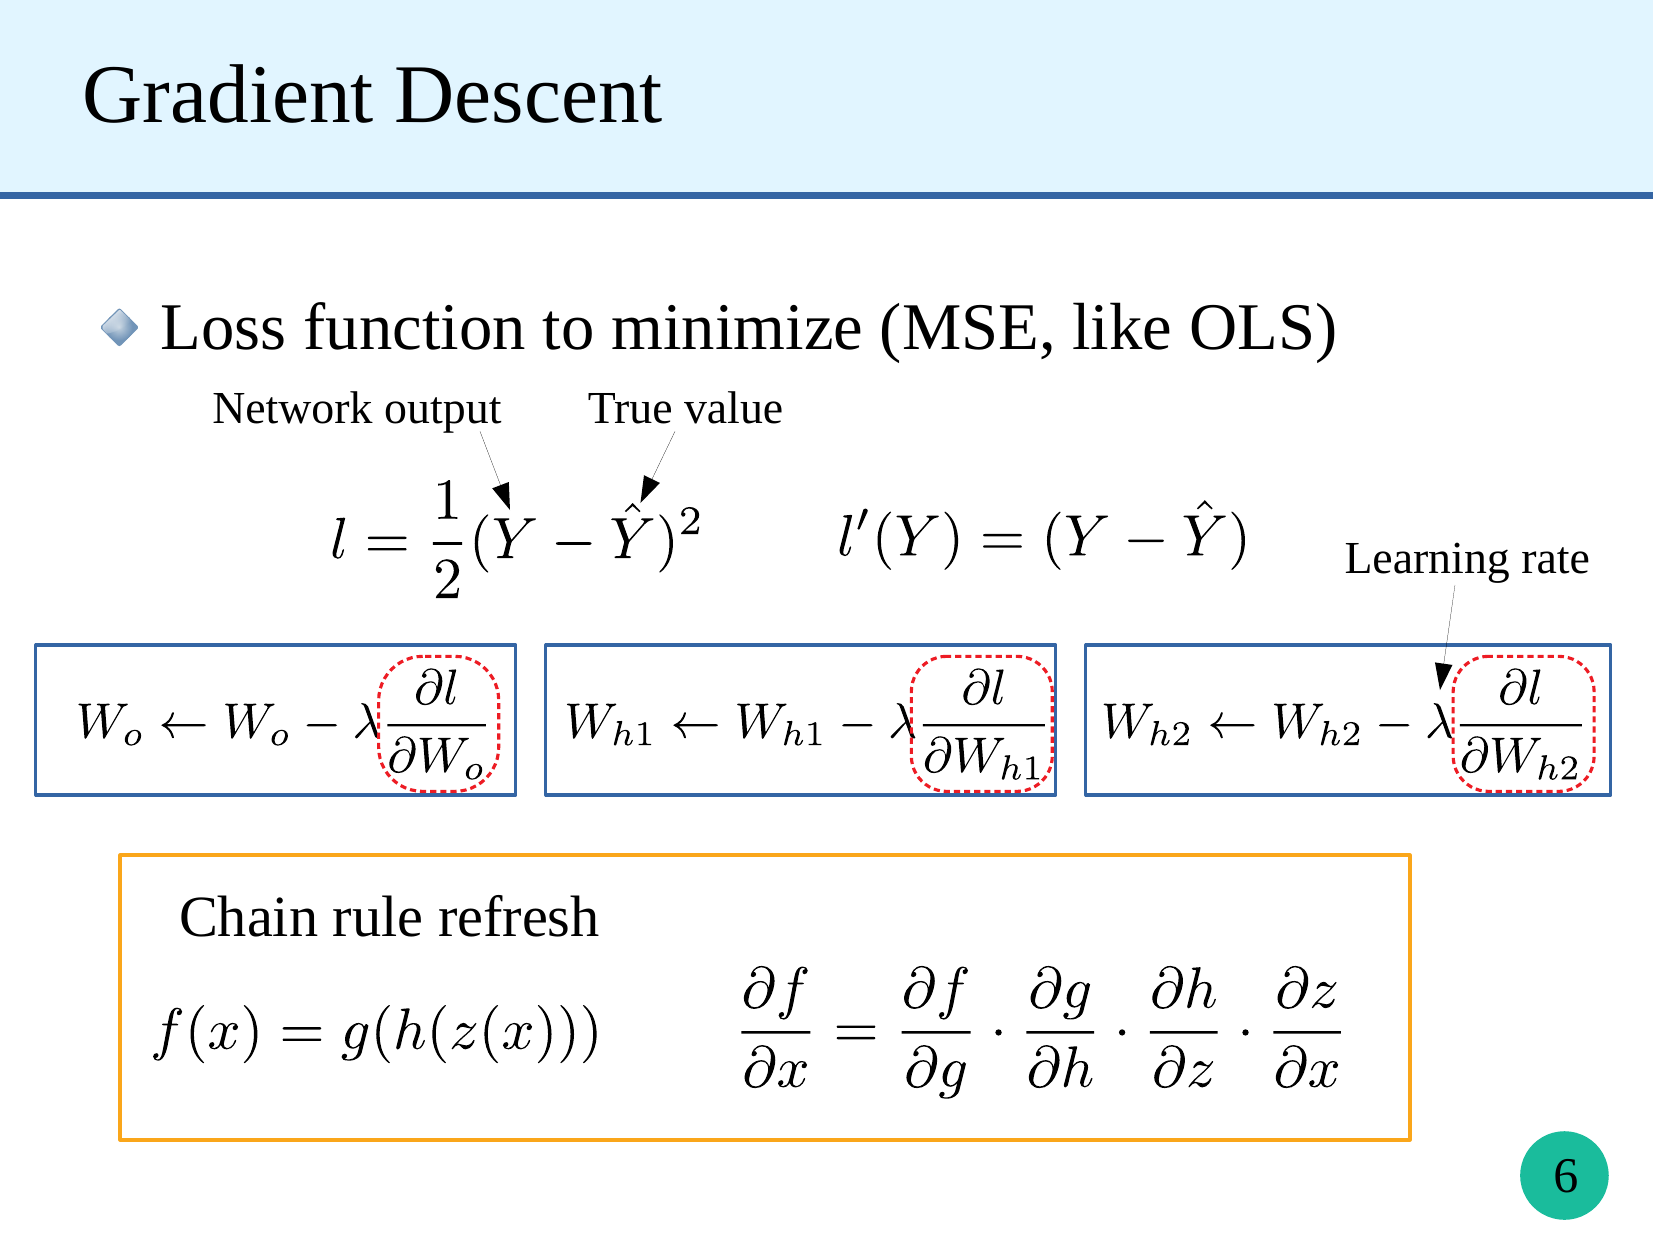

# Gradient Descent
Loss function to minimize (MSE, like OLS)
Network output
True value
Learning rate
Chain rule refresh